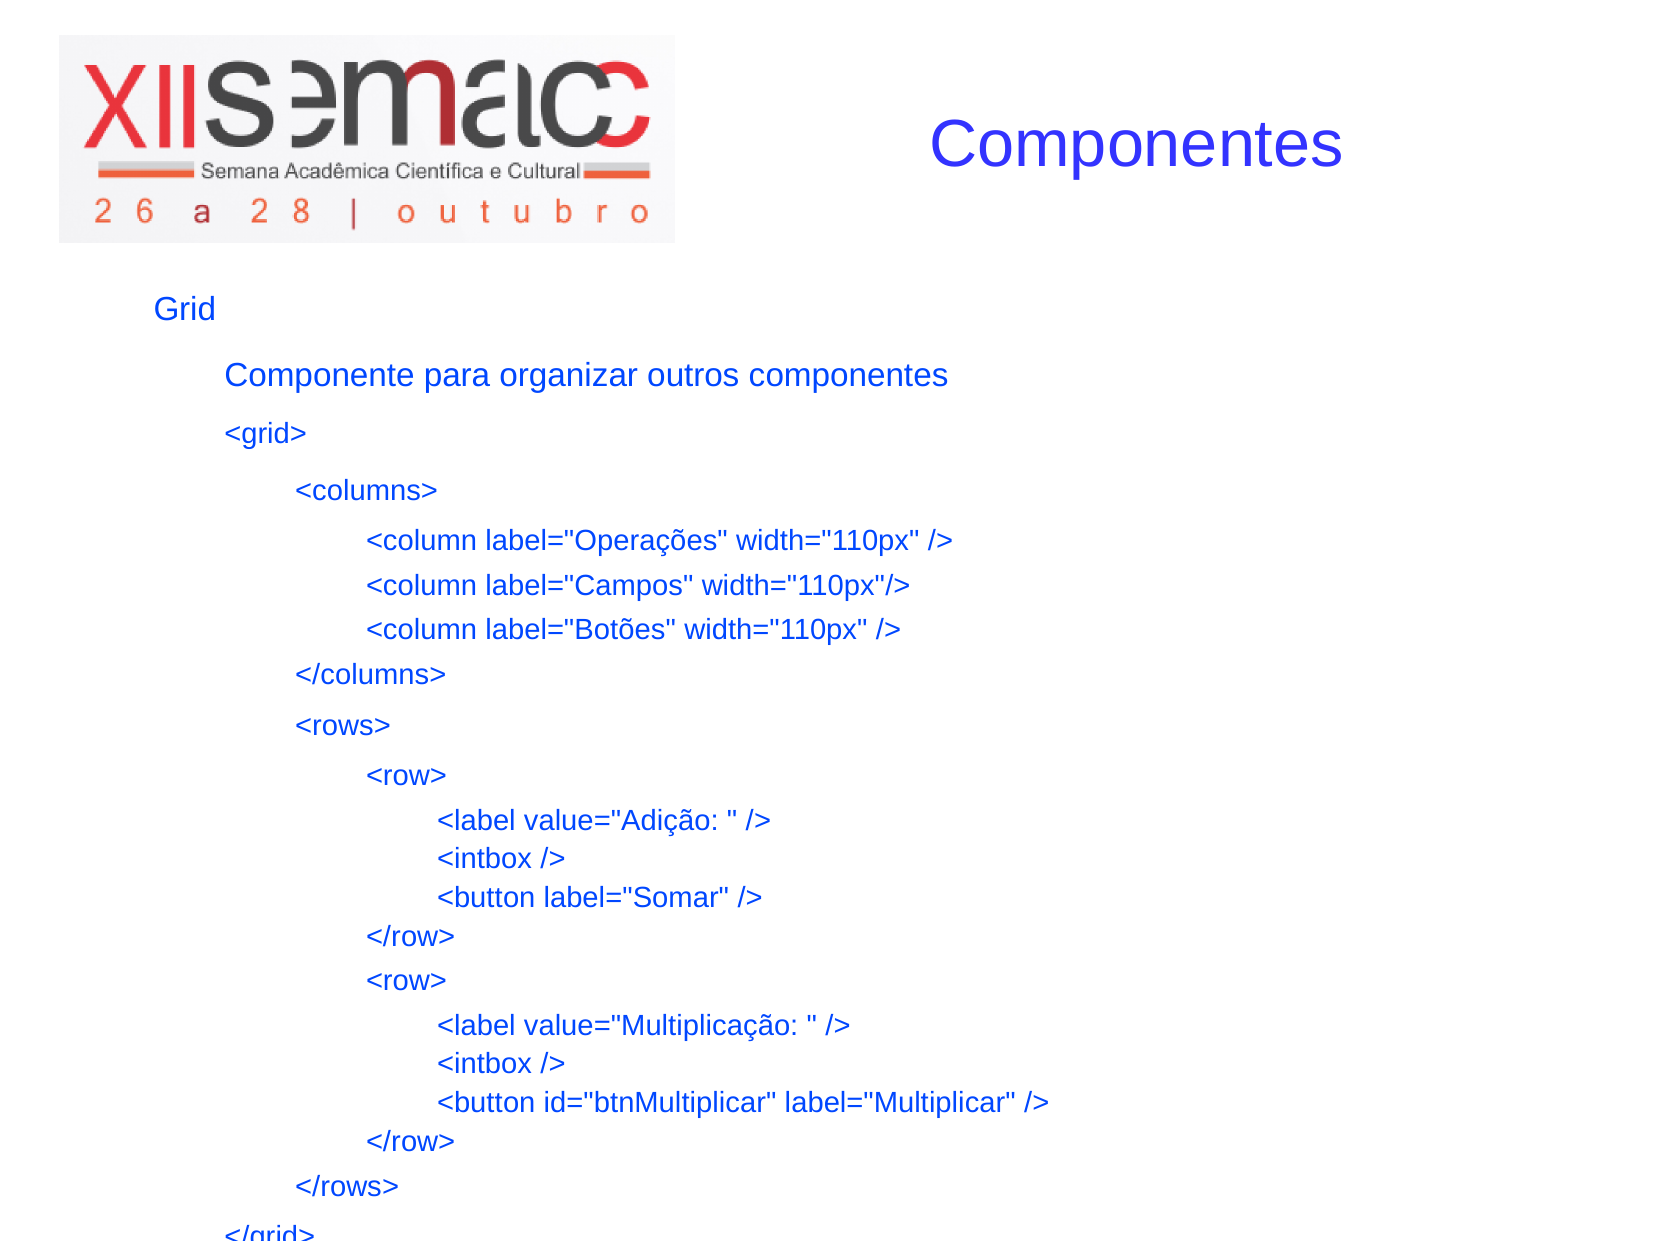

# Componentes
Grid
Componente para organizar outros componentes
<grid>
<columns>
<column label="Operações" width="110px" />
<column label="Campos" width="110px"/>
<column label="Botões" width="110px" />
</columns>
<rows>
<row>
<label value="Adição: " />
<intbox />
<button label="Somar" />
</row>
<row>
<label value="Multiplicação: " />
<intbox />
<button id="btnMultiplicar" label="Multiplicar" />
</row>
</rows>
</grid>